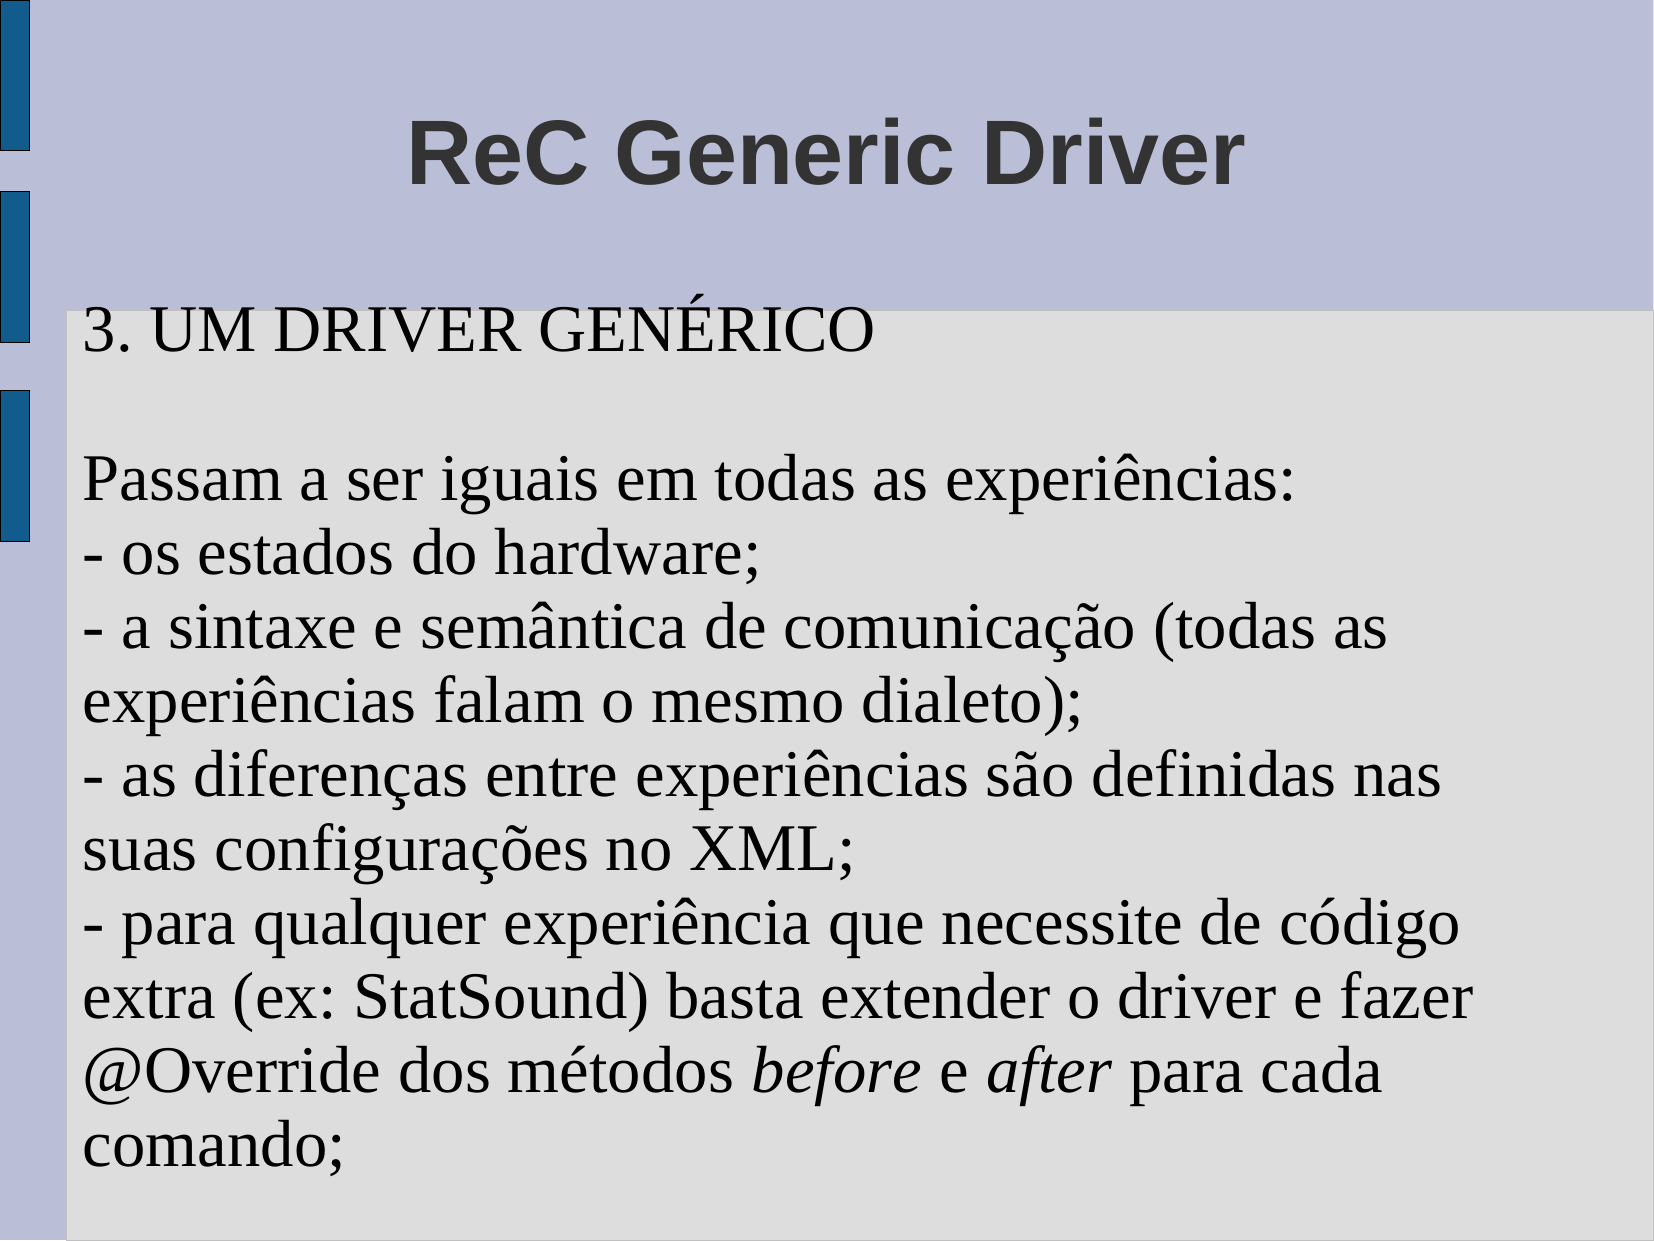

# ReC Generic Driver
3. UM DRIVER GENÉRICO
Passam a ser iguais em todas as experiências:
- os estados do hardware;
- a sintaxe e semântica de comunicação (todas as experiências falam o mesmo dialeto);
- as diferenças entre experiências são definidas nas suas configurações no XML;
- para qualquer experiência que necessite de código extra (ex: StatSound) basta extender o driver e fazer @Override dos métodos before e after para cada comando;